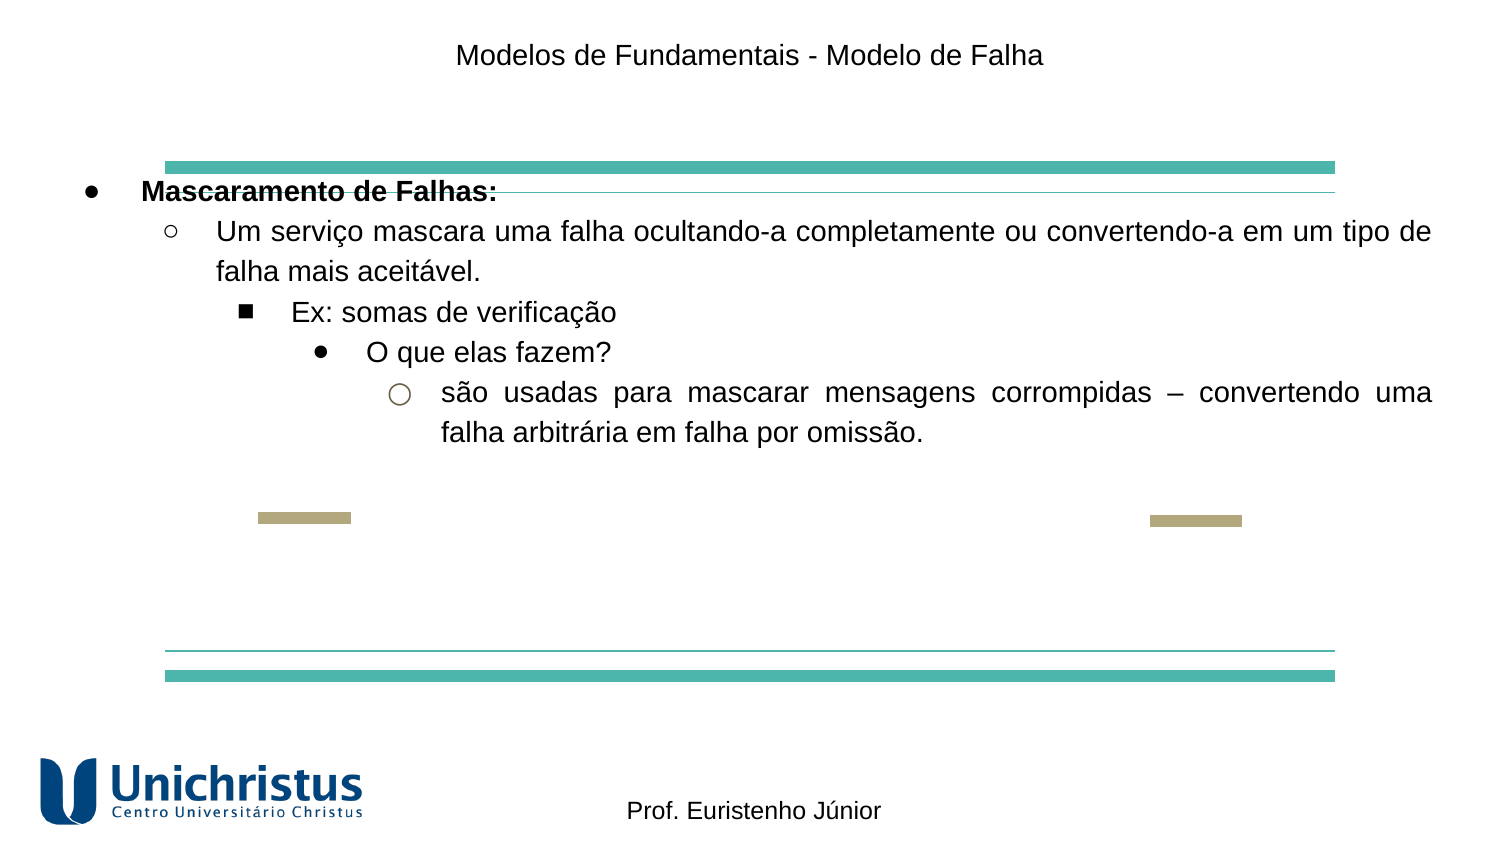

# Modelos de Fundamentais - Modelo de Falha
Mascaramento de Falhas:
Um serviço mascara uma falha ocultando-a completamente ou convertendo-a em um tipo de falha mais aceitável.
Ex: somas de verificação
O que elas fazem?
são usadas para mascarar mensagens corrompidas – convertendo uma falha arbitrária em falha por omissão.